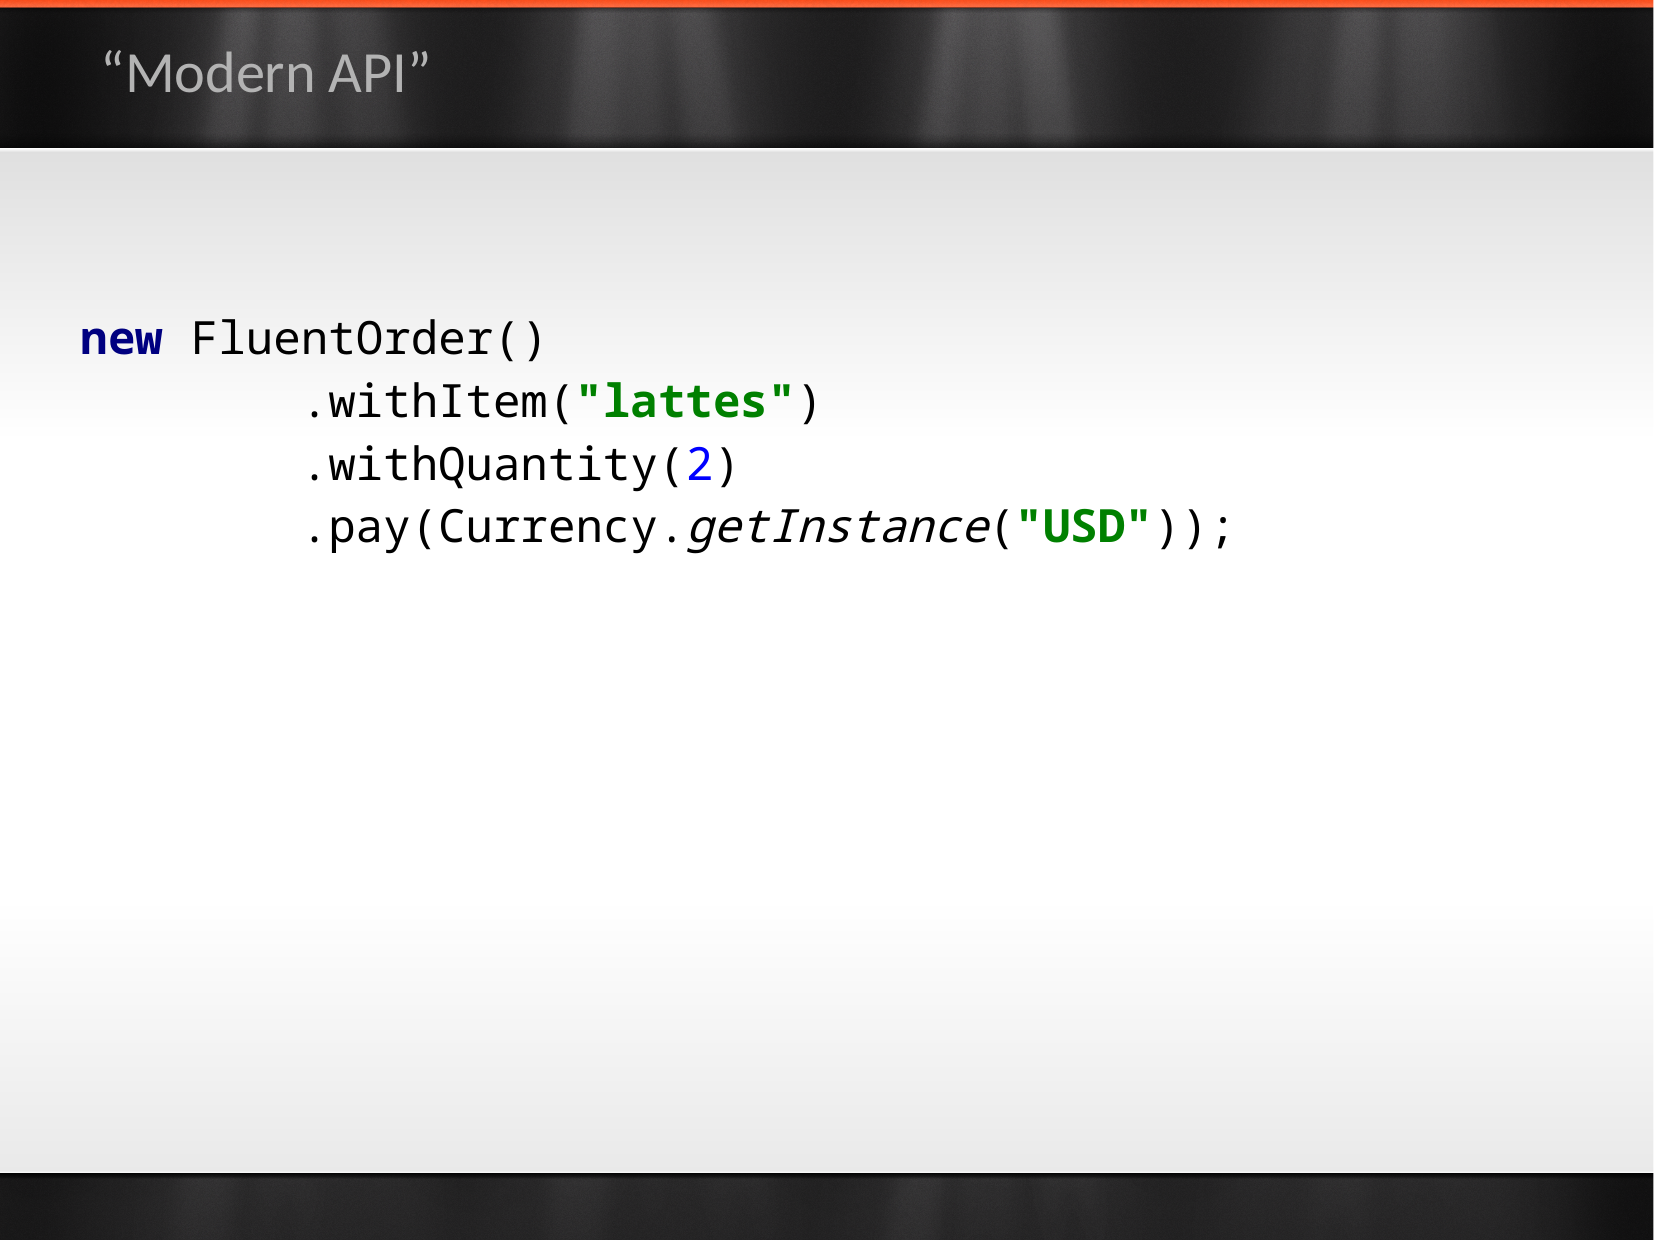

# “Modern API”
new FluentOrder()
 .withItem("lattes")
 .withQuantity(2)
 .pay(Currency.getInstance("USD"));